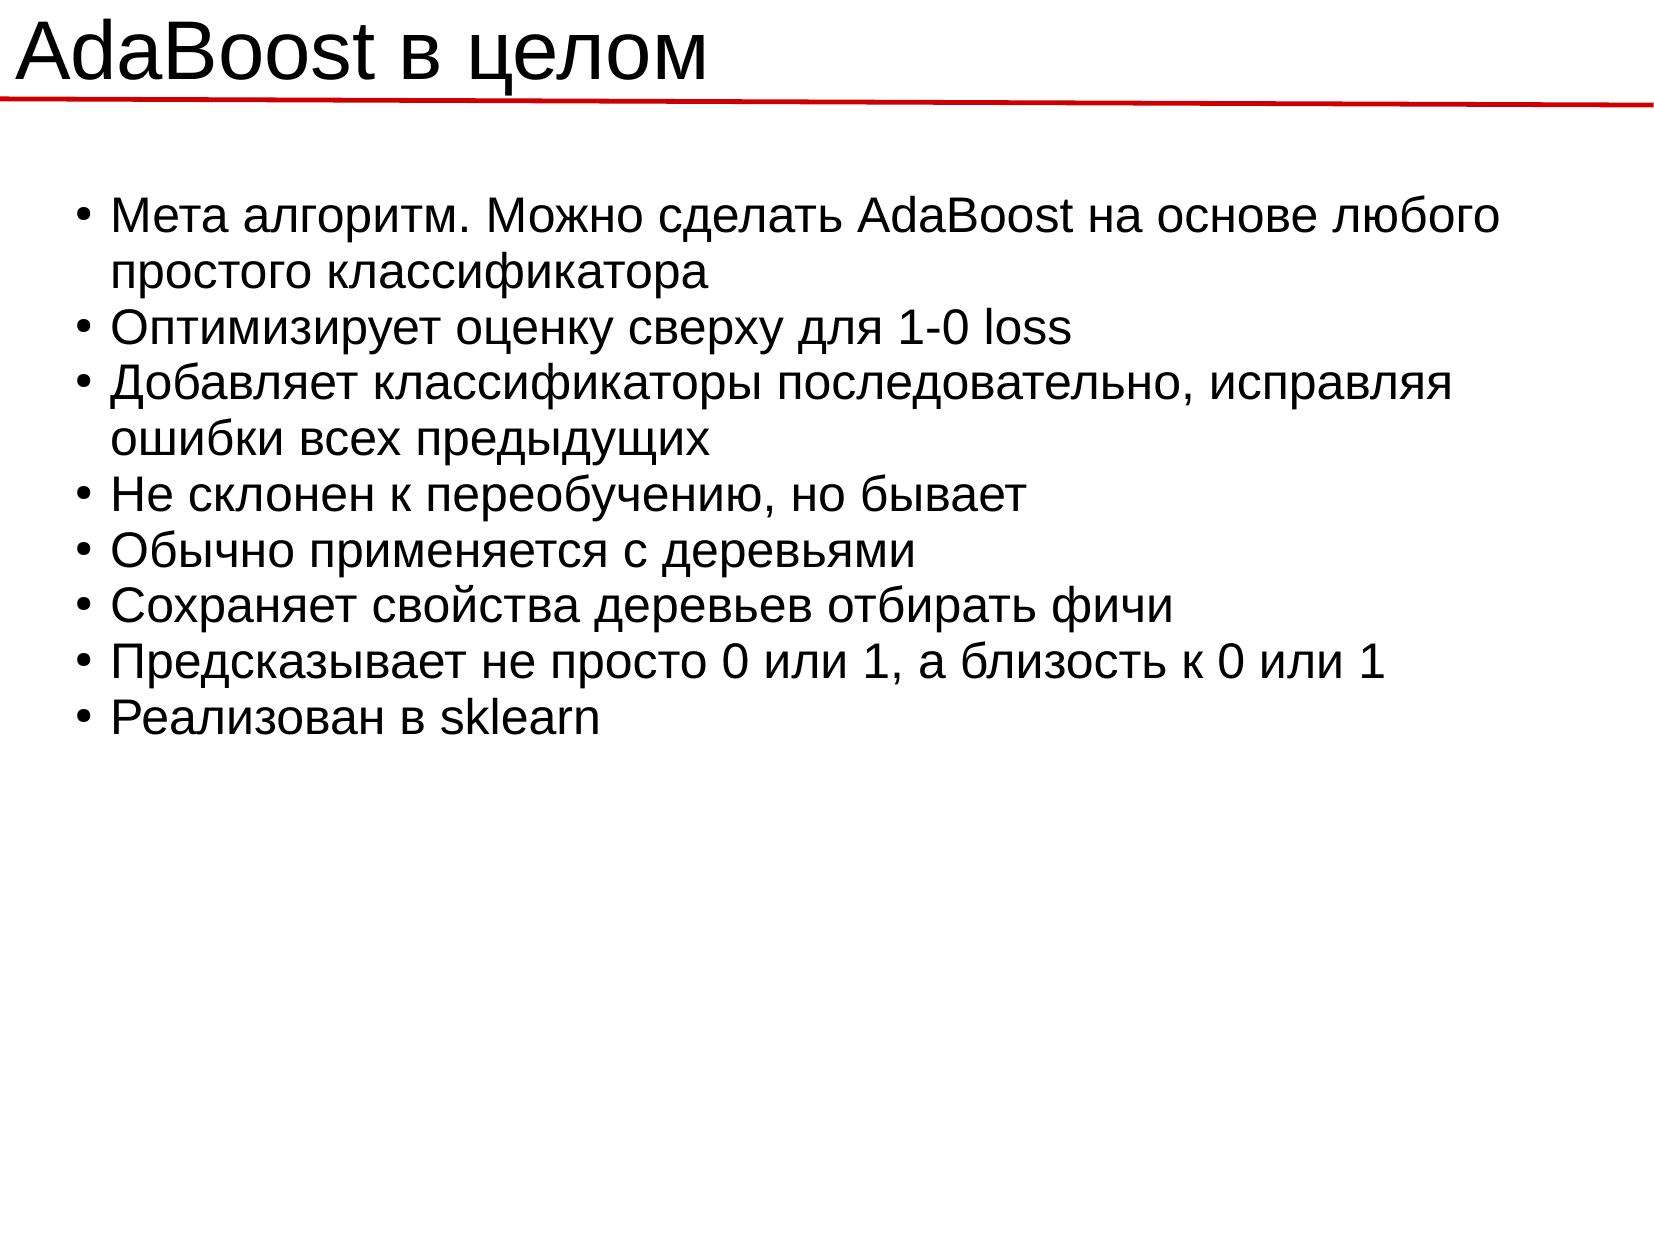

# AdaBoost в целом
Мета алгоритм. Можно сделать AdaBoost на основе любого простого классификатора
Оптимизирует оценку сверху для 1-0 loss
Добавляет классификаторы последовательно, исправляя ошибки всех предыдущих
Не склонен к переобучению, но бывает
Обычно применяется с деревьями
Сохраняет свойства деревьев отбирать фичи
Предсказывает не просто 0 или 1, а близость к 0 или 1
Реализован в sklearn